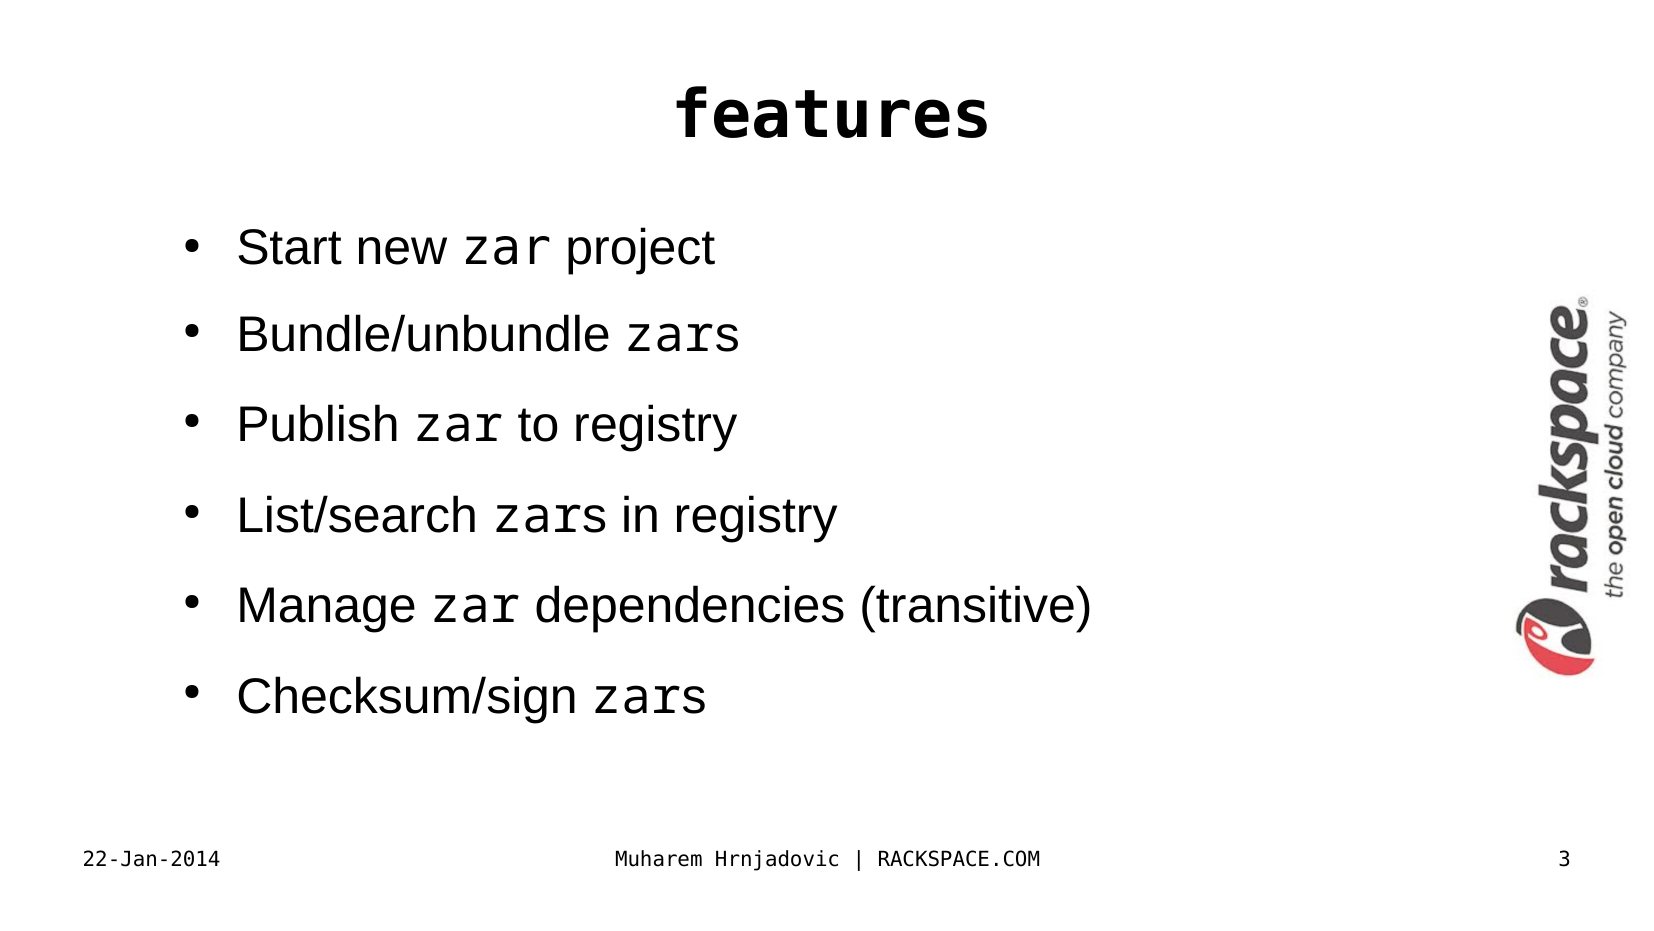

# features
Start new zar project
Bundle/unbundle zars
Publish zar to registry
List/search zars in registry
Manage zar dependencies (transitive)
Checksum/sign zars
22-Jan-2014
Muharem Hrnjadovic | RACKSPACE.COM
3